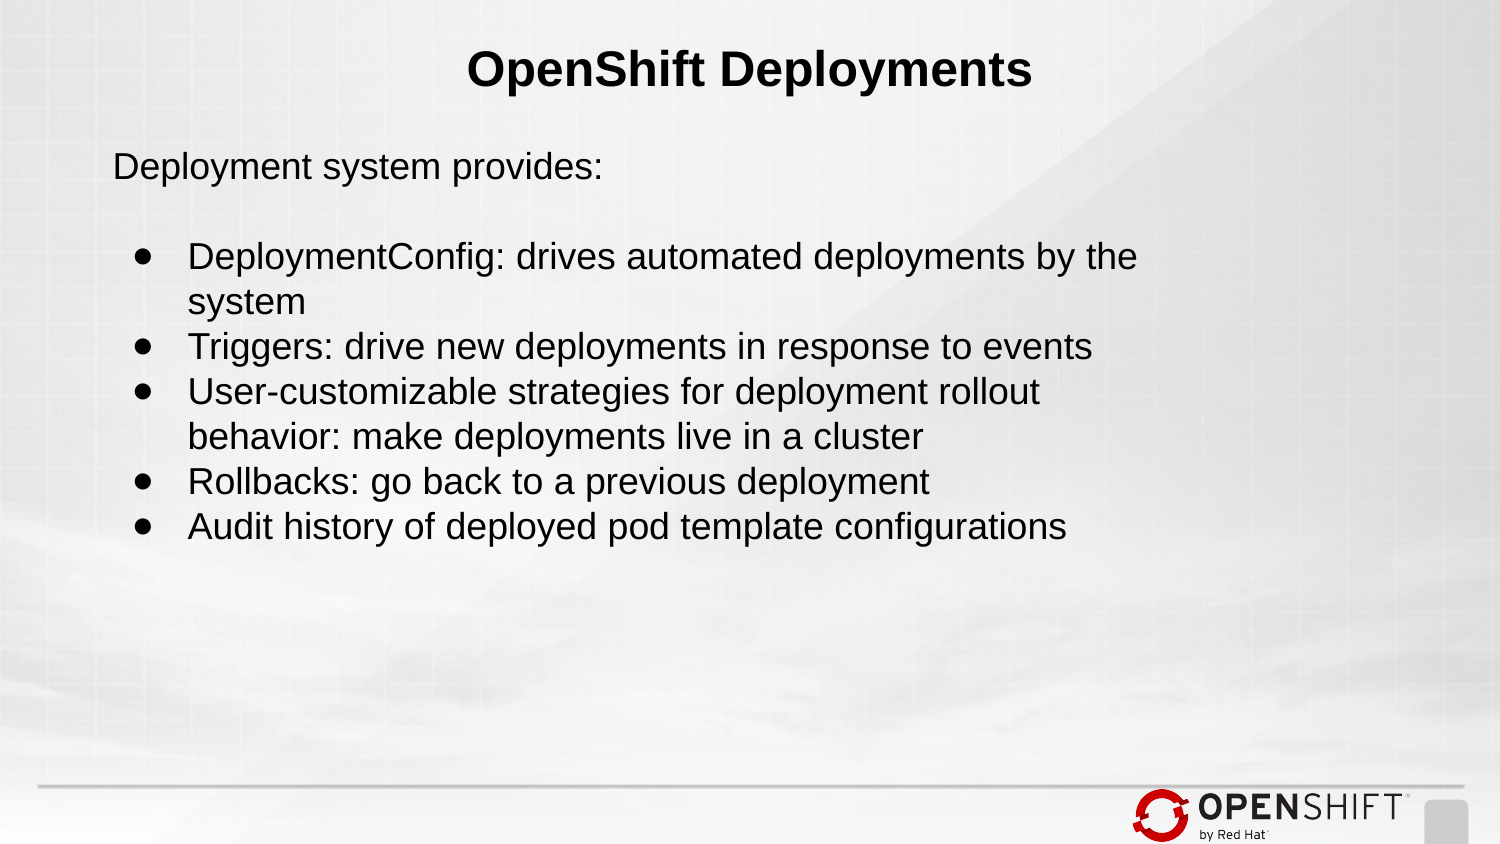

# OpenShift Deployments
Deployment system provides:
DeploymentConfig: drives automated deployments by the system
Triggers: drive new deployments in response to events
User-customizable strategies for deployment rollout behavior: make deployments live in a cluster
Rollbacks: go back to a previous deployment
Audit history of deployed pod template configurations